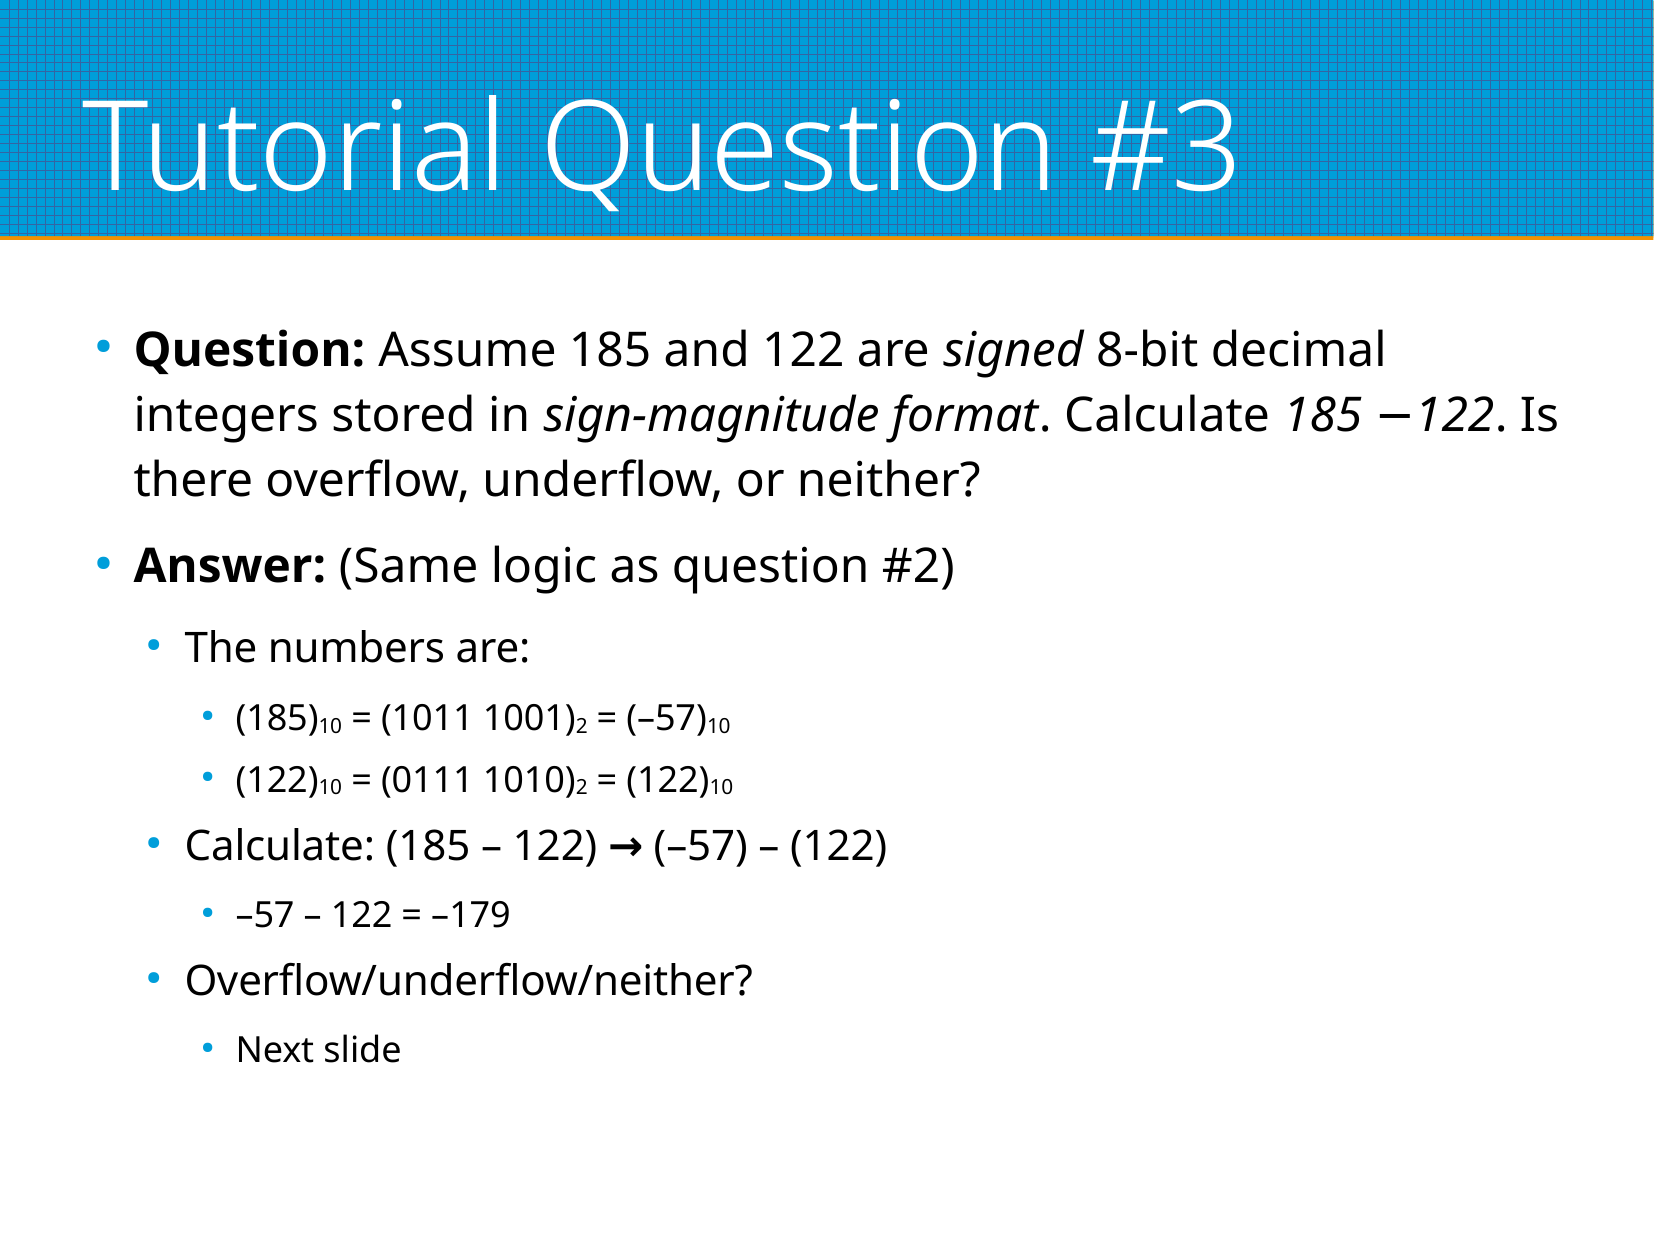

# Tutorial Question #3
Question: Assume 185 and 122 are signed 8-bit decimal integers stored in sign-magnitude format. Calculate 185 −122. Is there overflow, underflow, or neither?
Answer: (Same logic as question #2)
The numbers are:
(185)10 = (1011 1001)2 = (–57)10
(122)10 = (0111 1010)2 = (122)10
Calculate: (185 – 122) → (–57) – (122)
–57 – 122 = –179
Overflow/underflow/neither?
Next slide